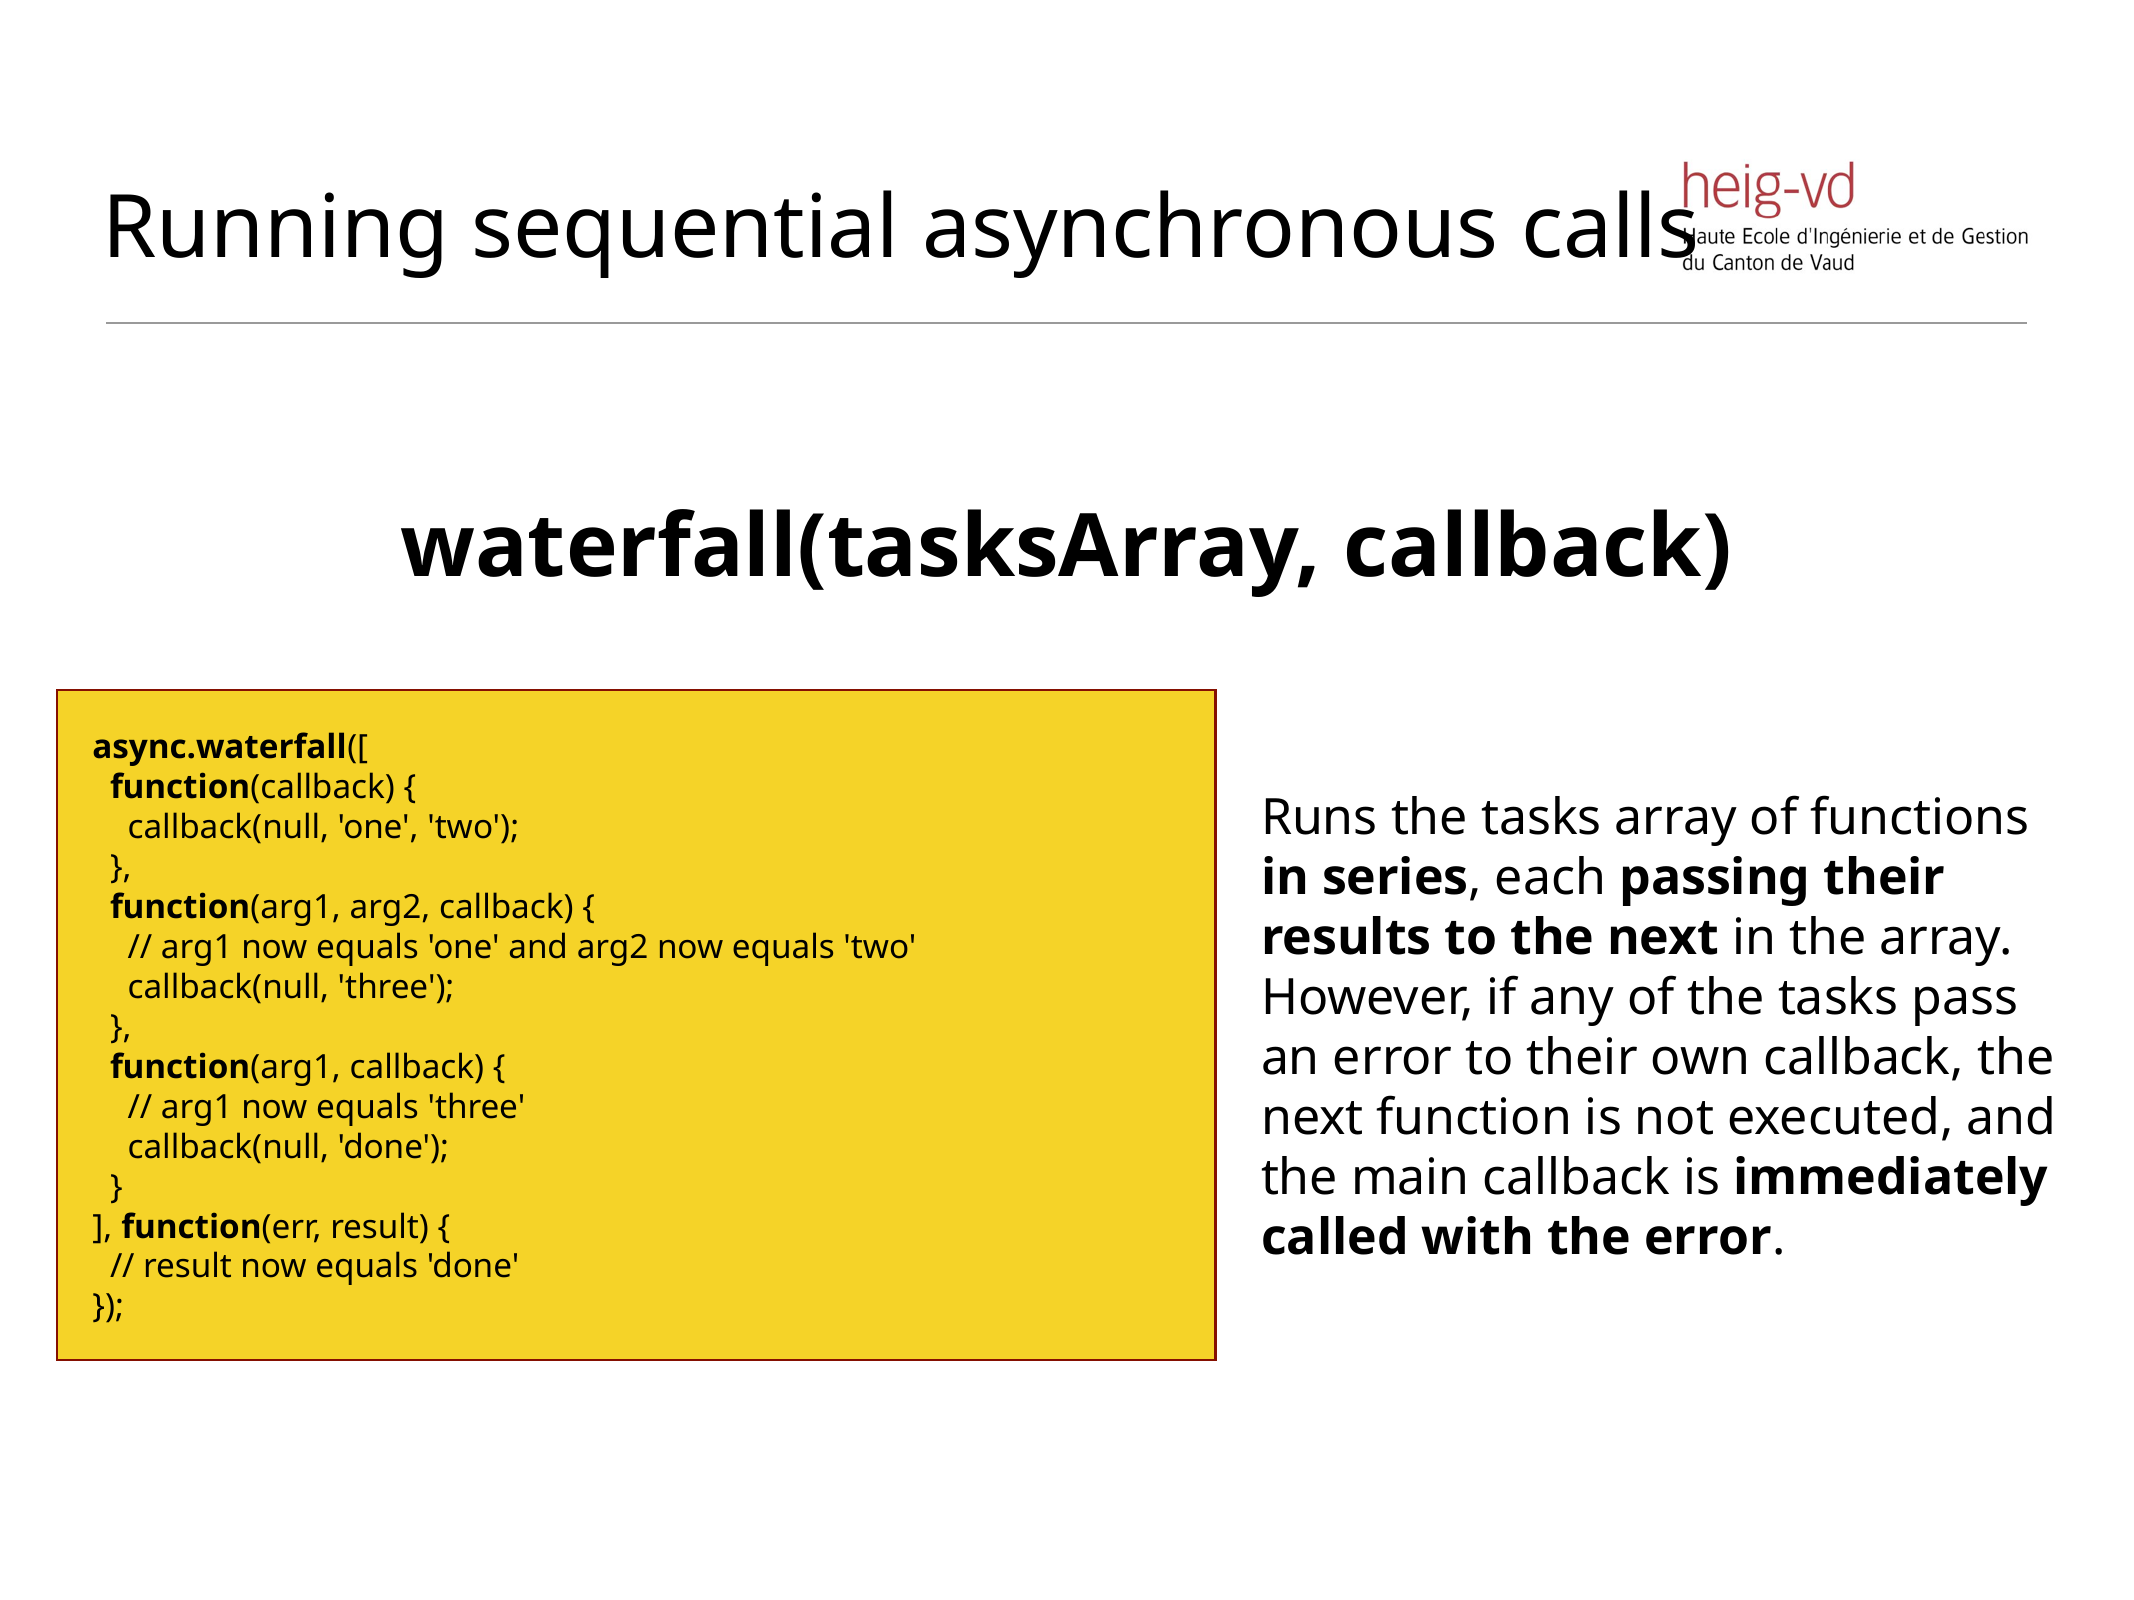

# Running sequential asynchronous calls
waterfall(tasksArray, callback)
async.waterfall([
 function(callback) {
 callback(null, 'one', 'two');
 },
 function(arg1, arg2, callback) {
 // arg1 now equals 'one' and arg2 now equals 'two'
 callback(null, 'three');
 },
 function(arg1, callback) {
 // arg1 now equals 'three'
 callback(null, 'done');
 }
], function(err, result) {
 // result now equals 'done'
});
Runs the tasks array of functions in series, each passing their results to the next in the array. However, if any of the tasks pass an error to their own callback, the next function is not executed, and the main callback is immediately called with the error.